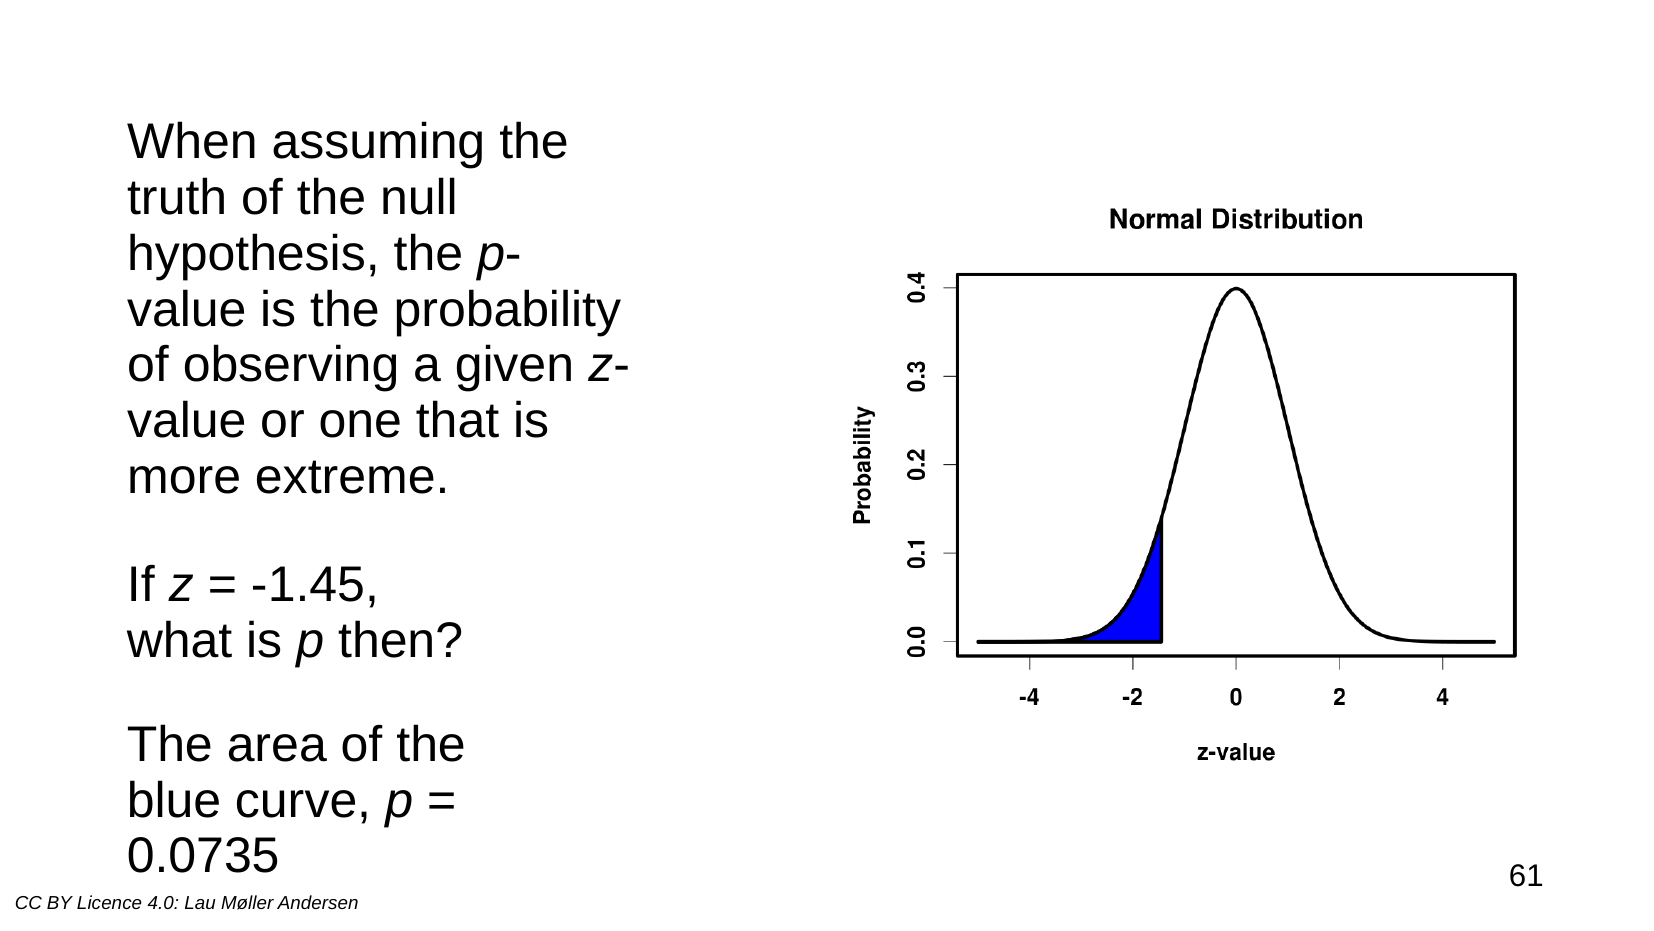

When assuming the truth of the null hypothesis, the p-value is the probability of observing a given z-value or one that is more extreme.
If z = -1.45, what is p then?
The area of the blue curve, p = 0.0735
CC BY Licence 4.0: Lau Møller Andersen